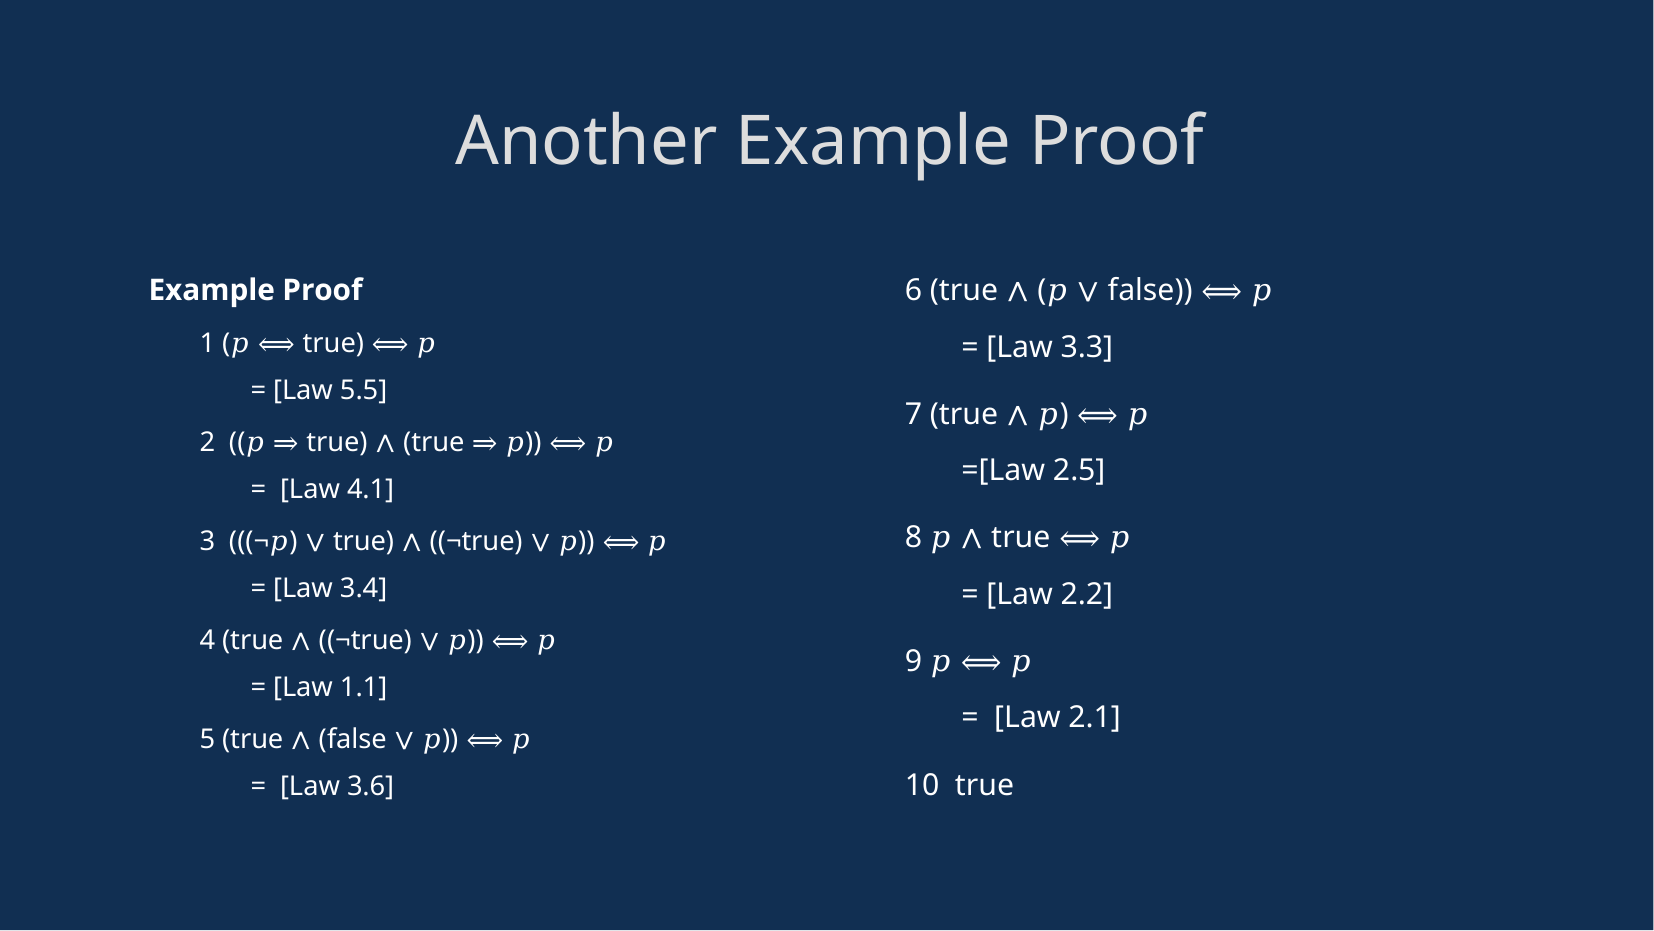

# Another Example Proof
Example Proof
1 (𝑝 ⟺ true) ⟺ 𝑝
= [Law 5.5]
2 ((𝑝 ⇒ true) ∧ (true ⇒ 𝑝)) ⟺ 𝑝
= [Law 4.1]
3 (((¬𝑝) ∨ true) ∧ ((¬true) ∨ 𝑝)) ⟺ 𝑝
= [Law 3.4]
4 (true ∧ ((¬true) ∨ 𝑝)) ⟺ 𝑝
= [Law 1.1]
5 (true ∧ (false ∨ 𝑝)) ⟺ 𝑝
= [Law 3.6]
6 (true ∧ (𝑝 ∨ false)) ⟺ 𝑝
= [Law 3.3]
7 (true ∧ 𝑝) ⟺ 𝑝
=[Law 2.5]
8 𝑝 ∧ true ⟺ 𝑝
= [Law 2.2]
9 𝑝 ⟺ 𝑝
= [Law 2.1]
10 true